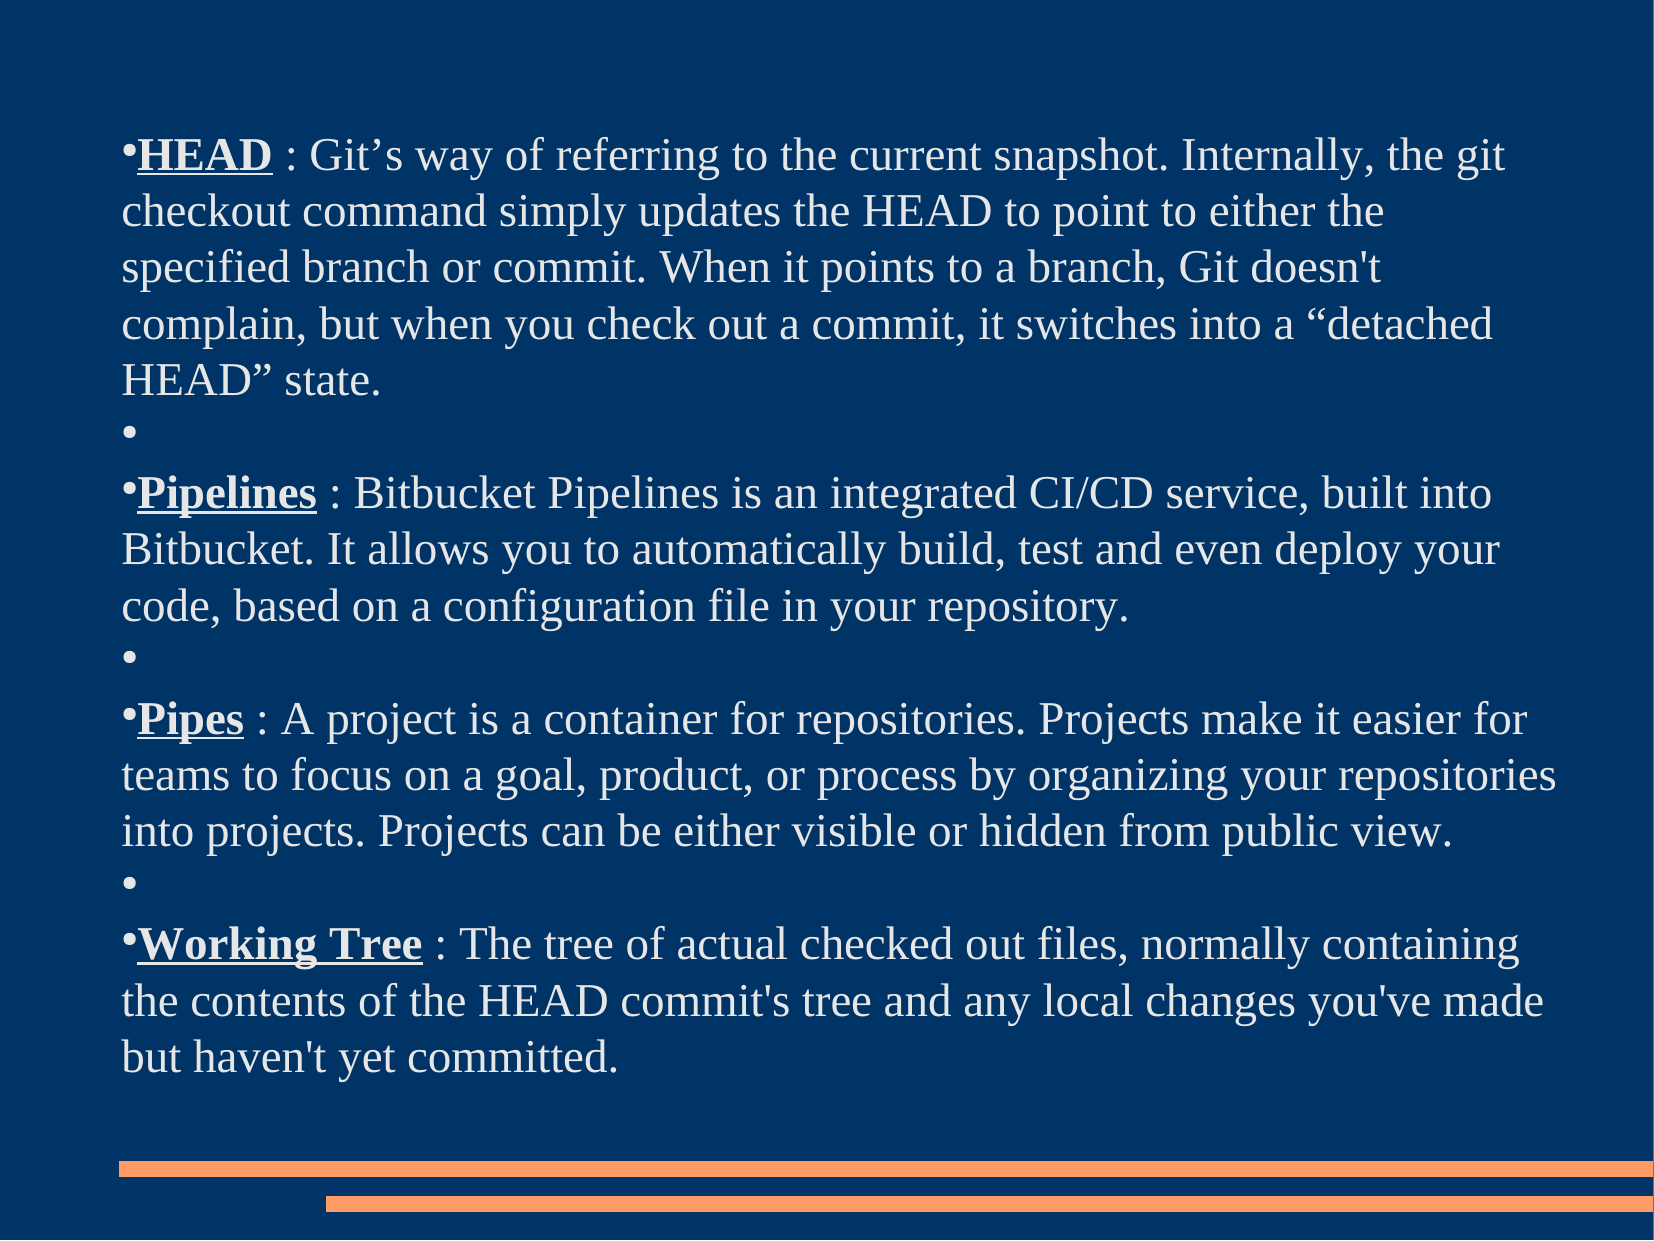

# HEAD : Git’s way of referring to the current snapshot. Internally, the git checkout command simply updates the HEAD to point to either the specified branch or commit. When it points to a branch, Git doesn't complain, but when you check out a commit, it switches into a “detached HEAD” state.
Pipelines : Bitbucket Pipelines is an integrated CI/CD service, built into Bitbucket. It allows you to automatically build, test and even deploy your code, based on a configuration file in your repository.
Pipes : A project is a container for repositories. Projects make it easier for teams to focus on a goal, product, or process by organizing your repositories into projects. Projects can be either visible or hidden from public view.
Working Tree : The tree of actual checked out files, normally containing the contents of the HEAD commit's tree and any local changes you've made but haven't yet committed.